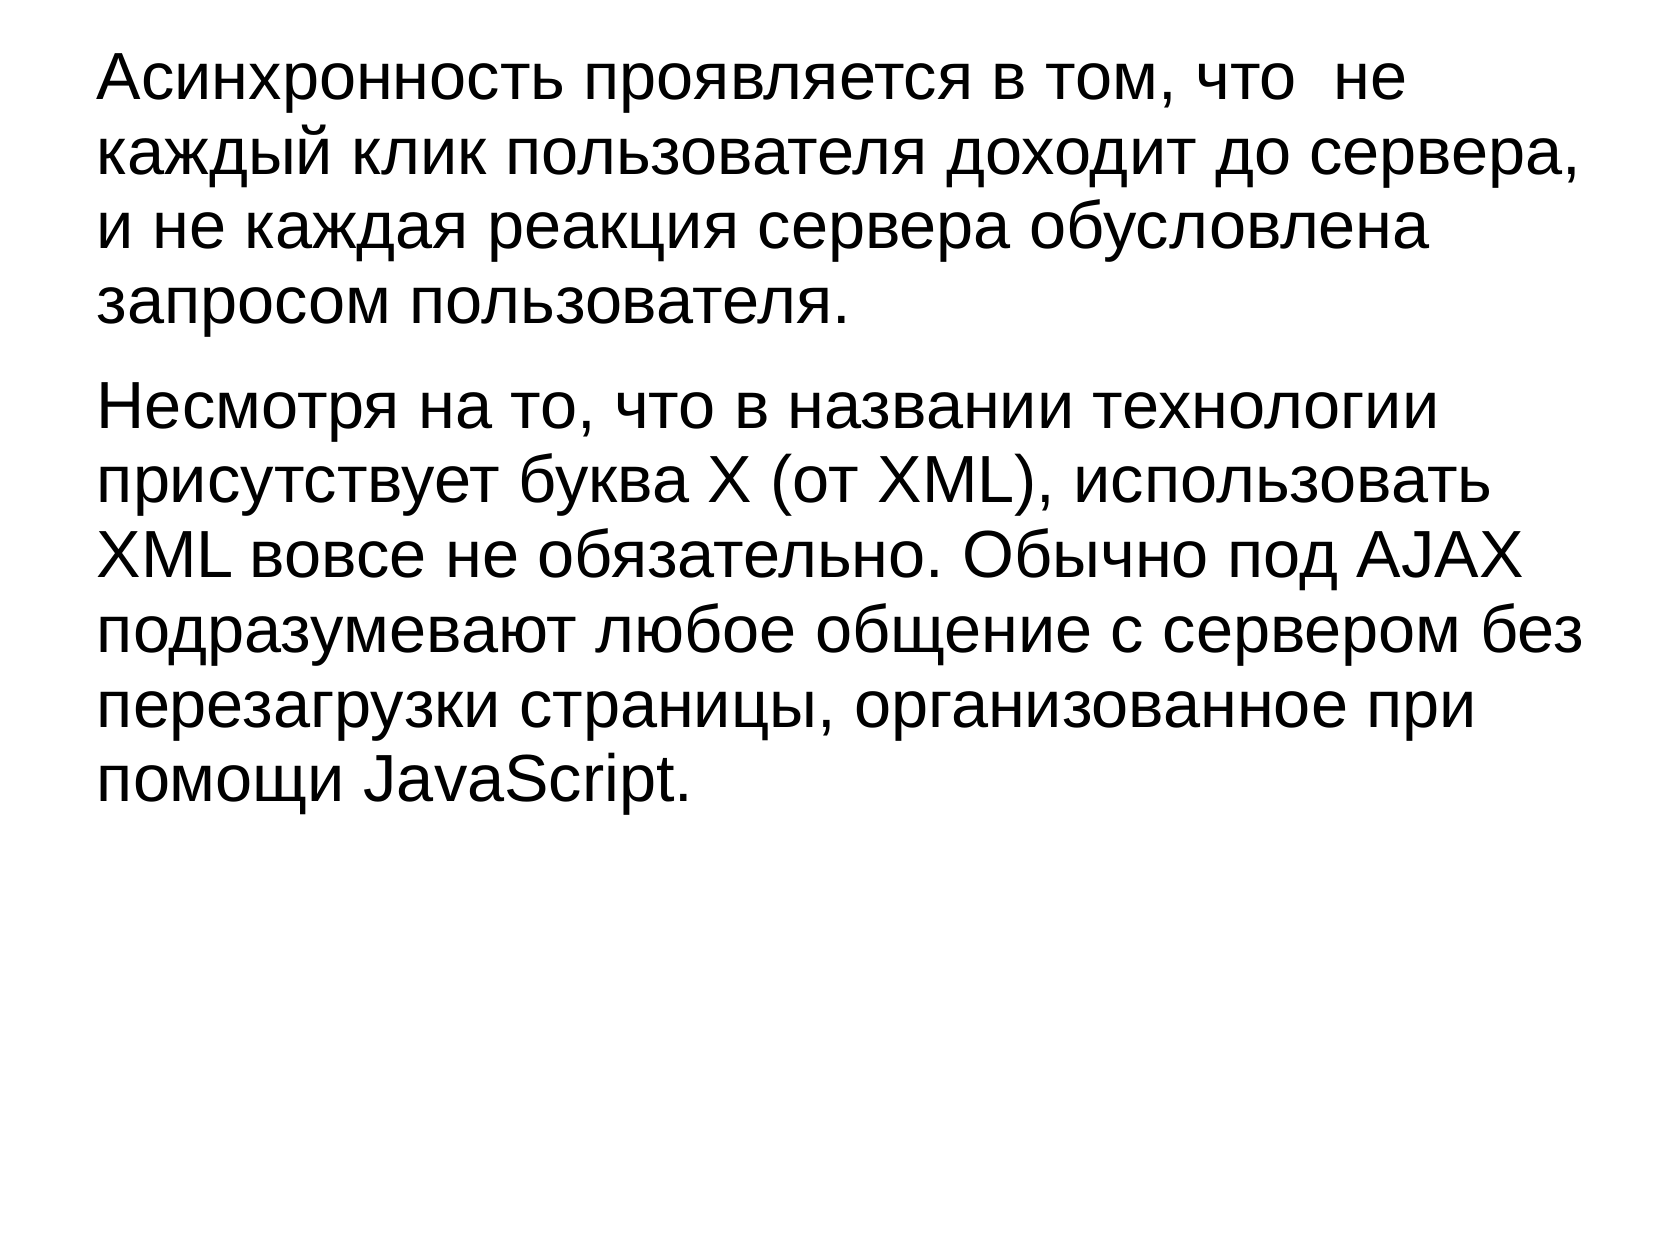

# Асинхронность проявляется в том, что не каждый клик пользователя доходит до сервера, и не каждая реакция сервера обусловлена запросом пользователя.
Несмотря на то, что в названии технологии присутствует буква X (от XML), использовать XML вовсе не обязательно. Обычно под AJAX подразумевают любое общение с сервером без перезагрузки страницы, организованное при помощи JavaScript.